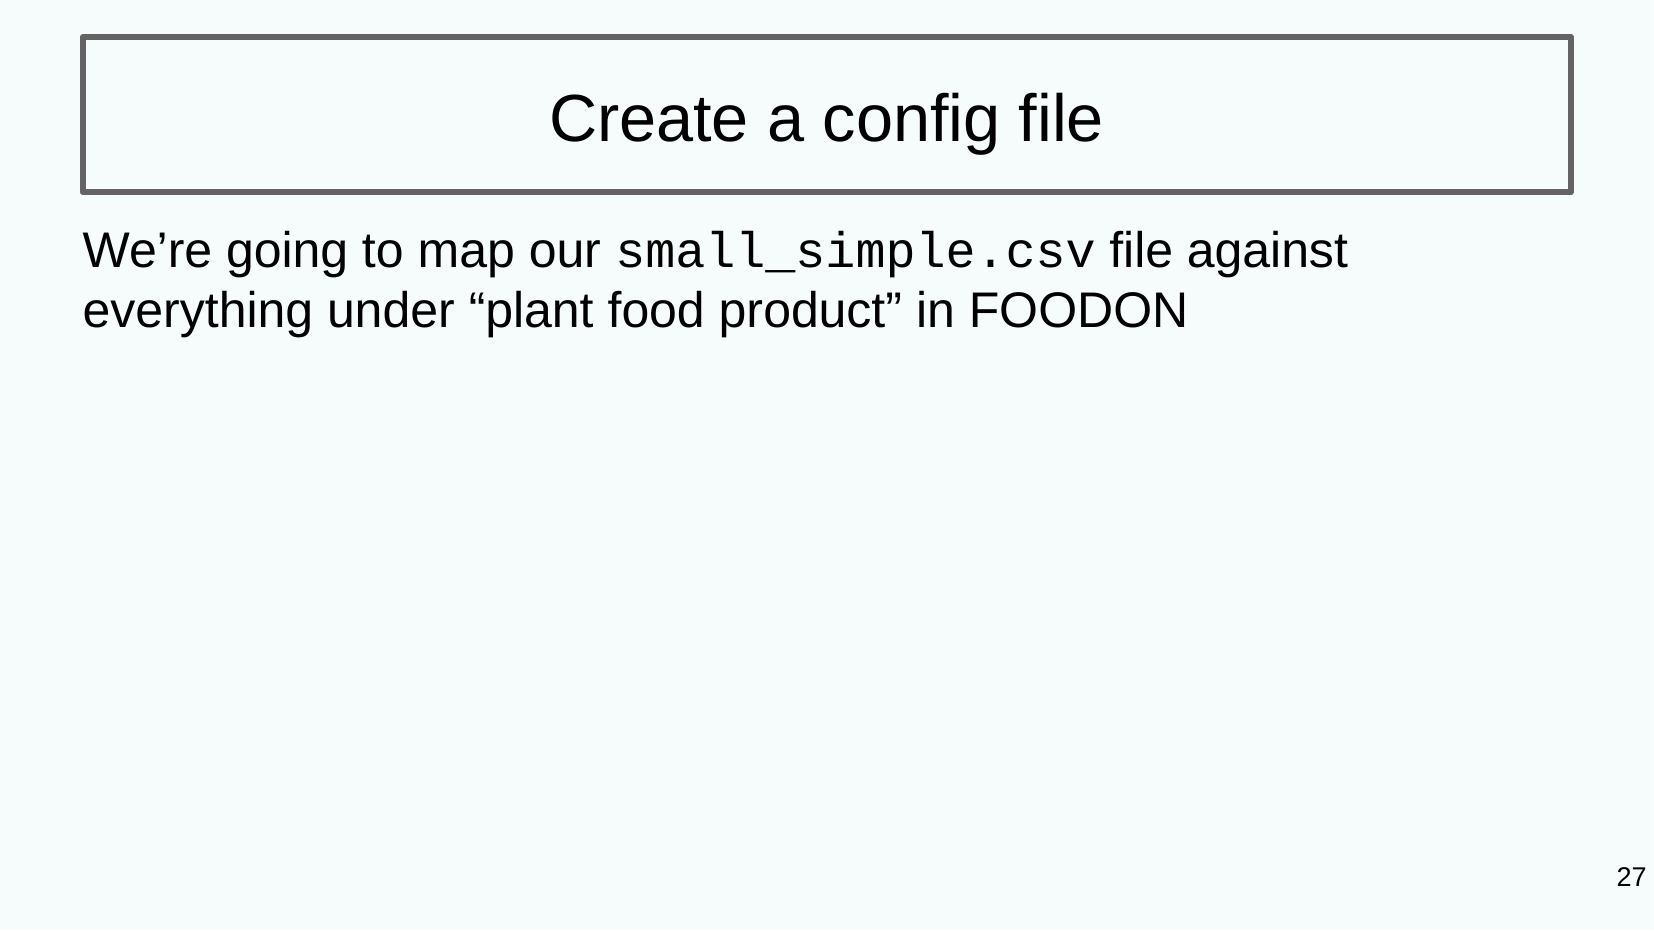

Create a config file
We’re going to map our small_simple.csv file against everything under “plant food product” in FOODON